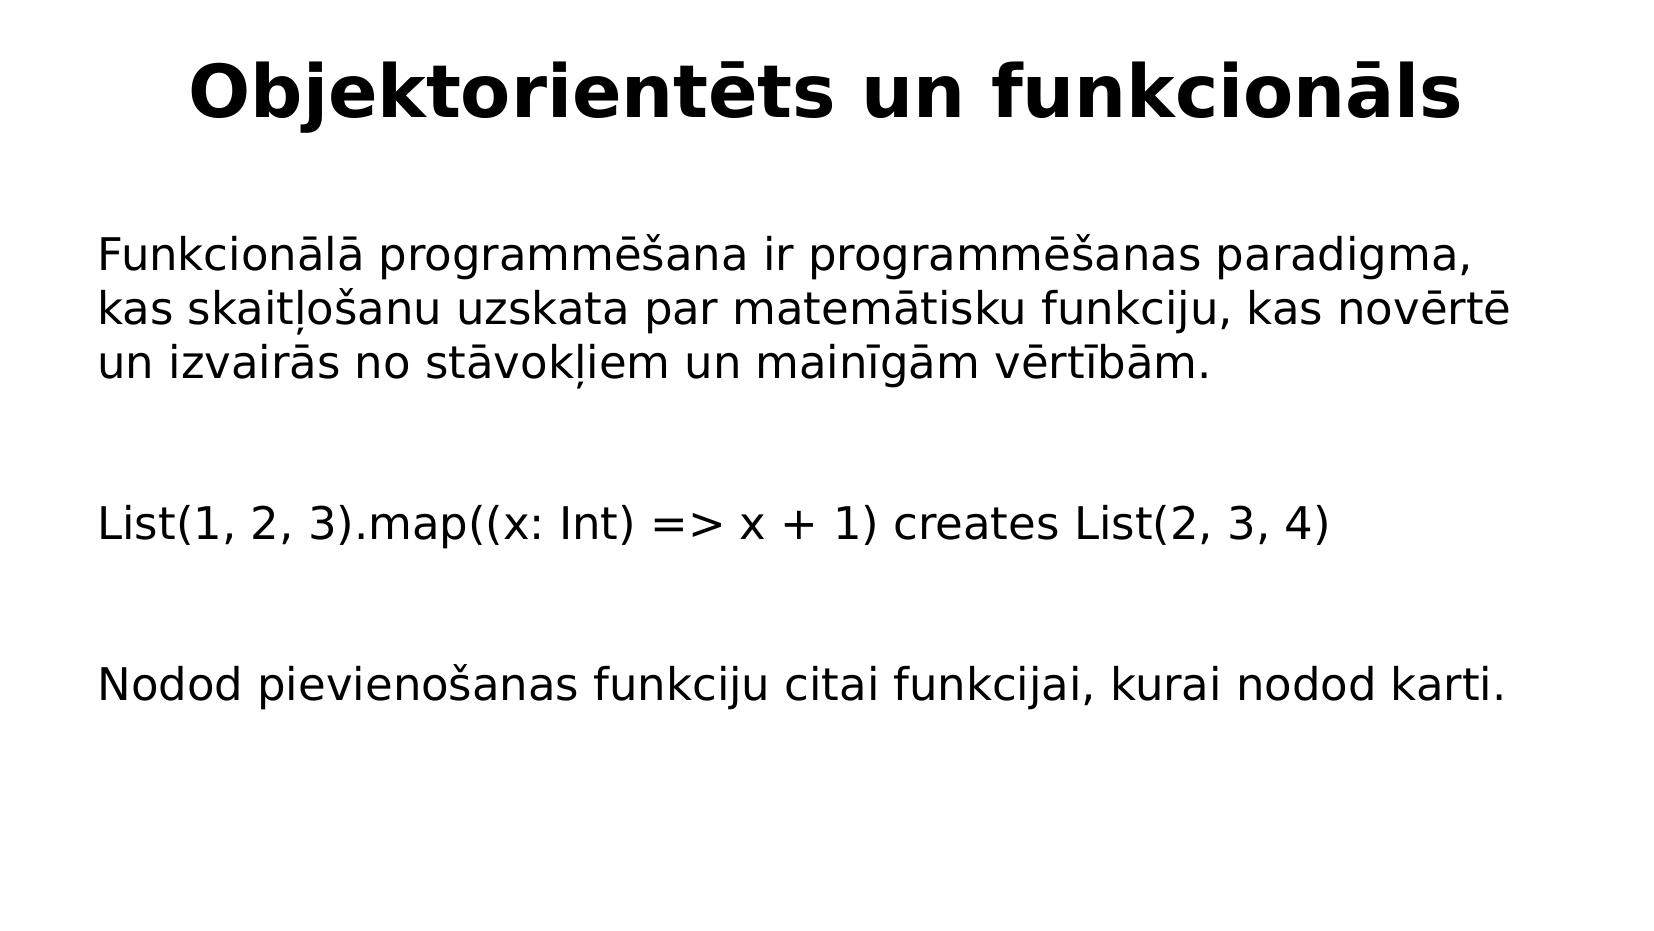

# Objektorientēts un funkcionāls
Funkcionālā programmēšana ir programmēšanas paradigma, kas skaitļošanu uzskata par matemātisku funkciju, kas novērtē un izvairās no stāvokļiem un mainīgām vērtībām.
List(1, 2, 3).map((x: Int) => x + 1) creates List(2, 3, 4)
Nodod pievienošanas funkciju citai funkcijai, kurai nodod karti.